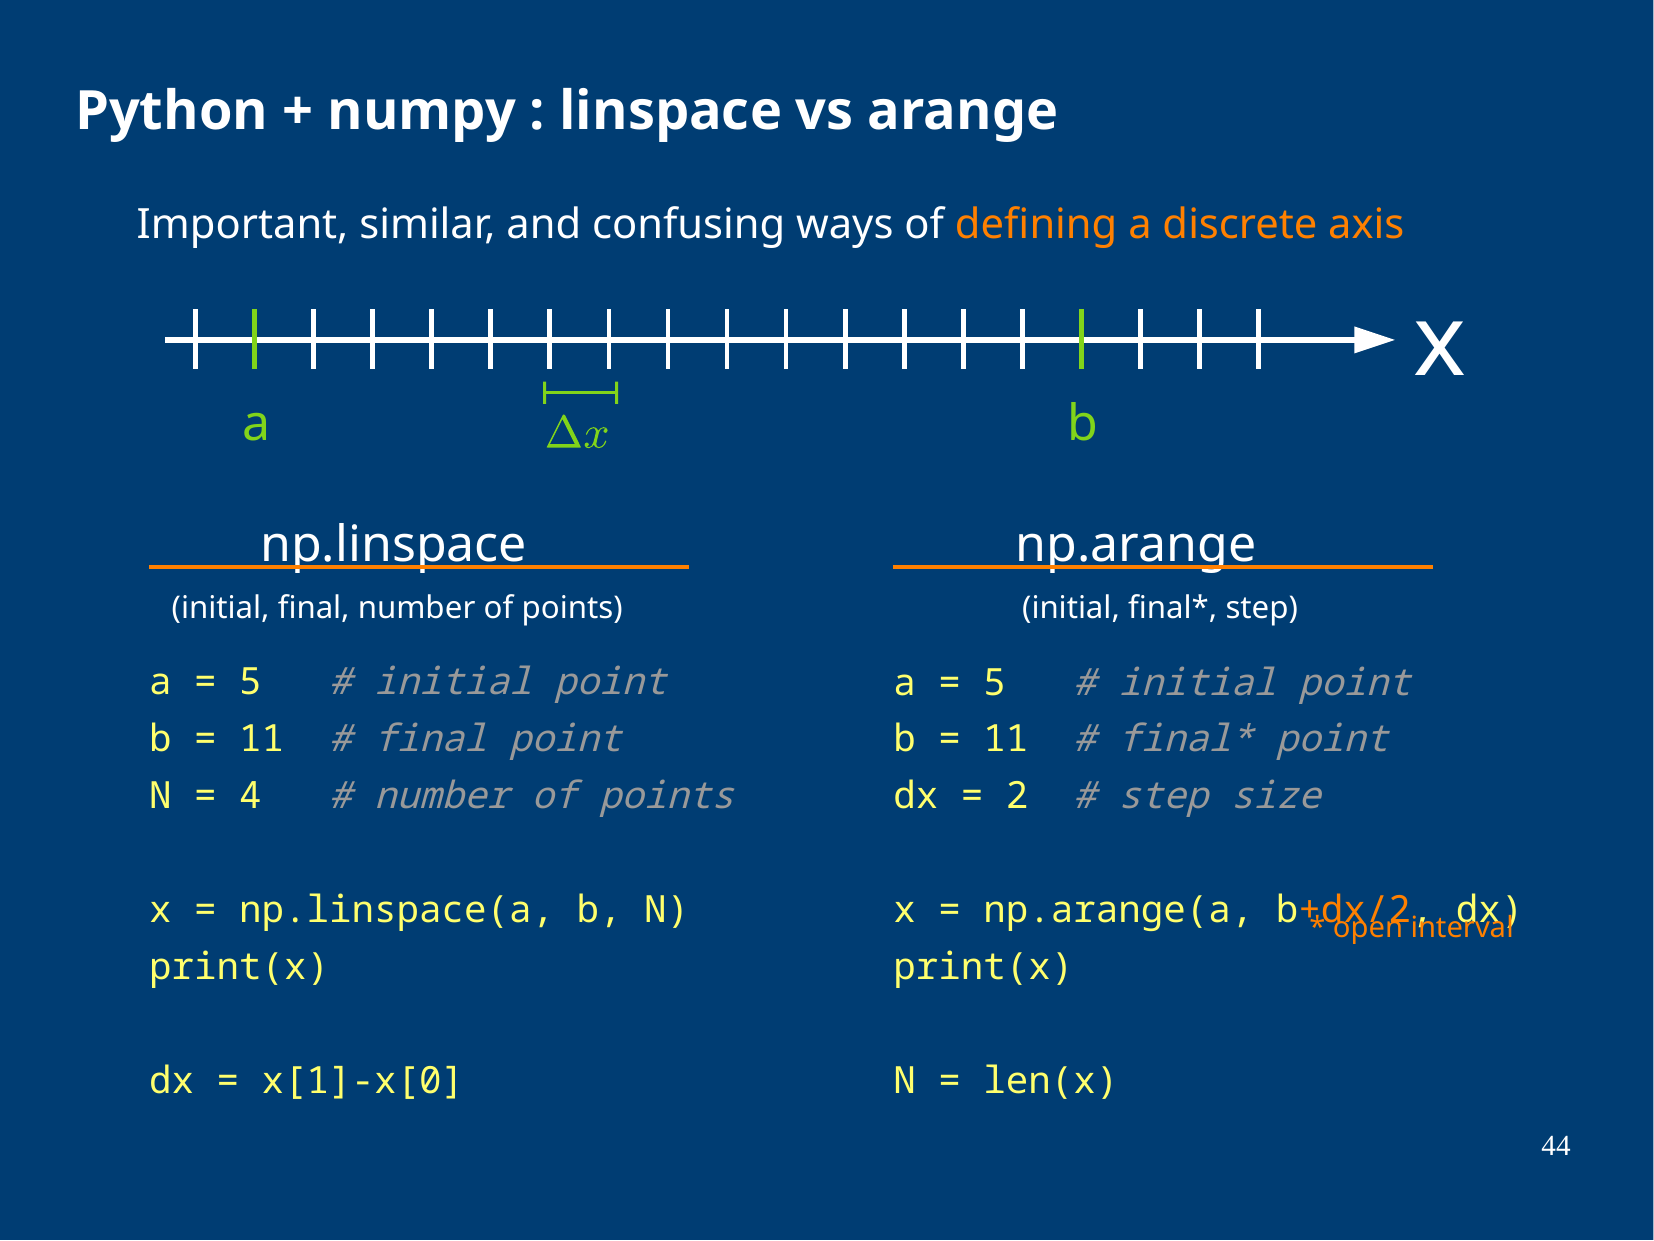

Python + numpy : linspace vs arange
Important, similar, and confusing ways of defining a discrete axis
x
a
b
np.linspace
np.arange
(initial, final, number of points)
(initial, final*, step)
a = 5 # initial point
b = 11 # final point
N = 4 # number of points
x = np.linspace(a, b, N)
print(x)
dx = x[1]-x[0]
a = 5 # initial point
b = 11 # final* point
dx = 2 # step size
x = np.arange(a, b+dx/2, dx)
print(x)
N = len(x)
* open interval